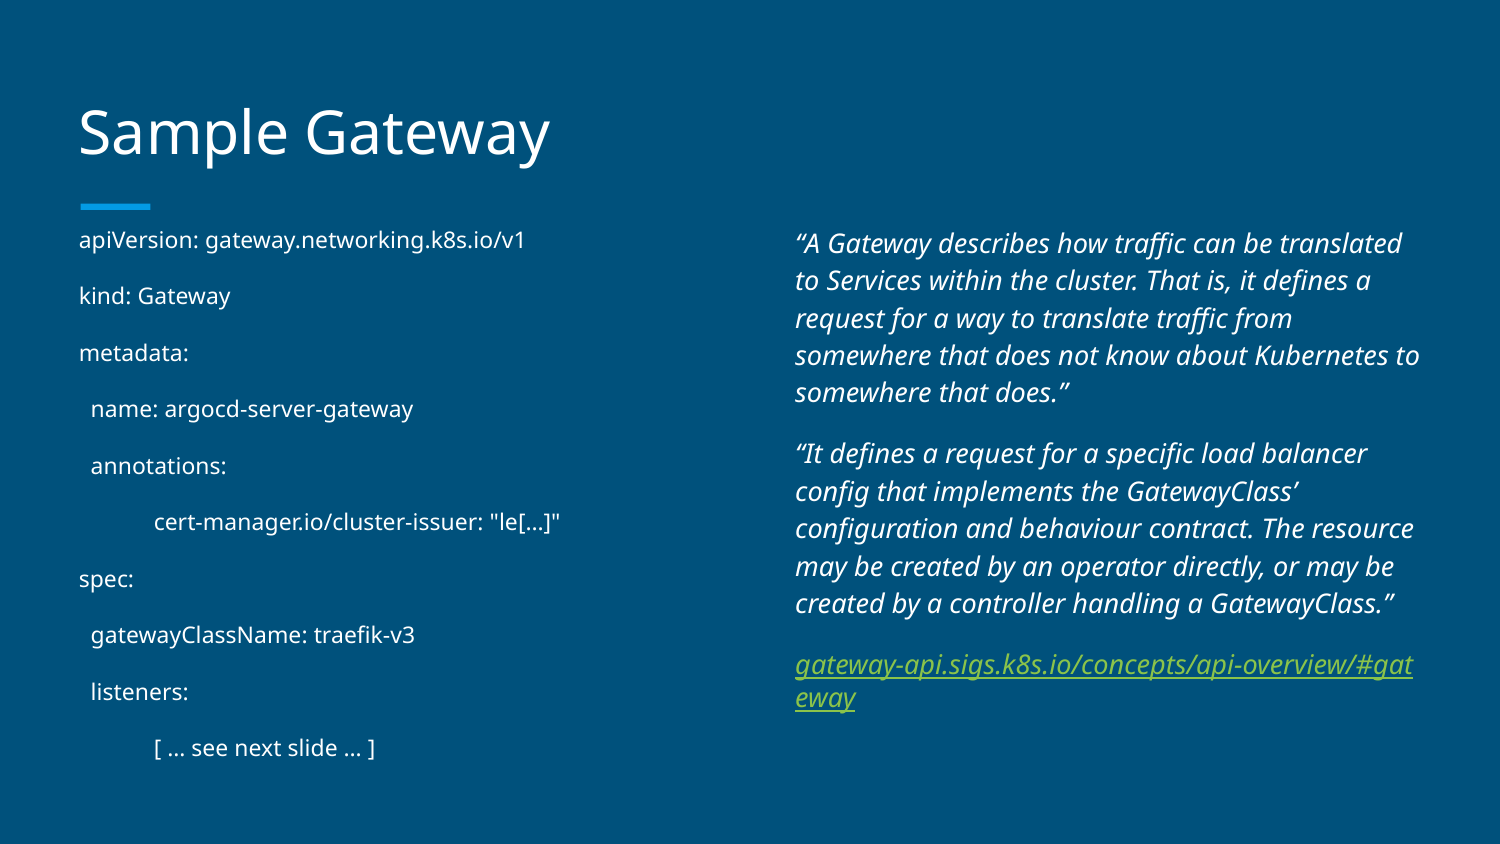

# Sample Gateway
apiVersion: gateway.networking.k8s.io/v1
kind: Gateway
metadata:
 name: argocd-server-gateway
 annotations:
	cert-manager.io/cluster-issuer: "le[…]"
spec:
 gatewayClassName: traefik-v3
 listeners:
	[ … see next slide … ]
“A Gateway describes how traffic can be translated to Services within the cluster. That is, it defines a request for a way to translate traffic from somewhere that does not know about Kubernetes to somewhere that does.”
“It defines a request for a specific load balancer config that implements the GatewayClass’ configuration and behaviour contract. The resource may be created by an operator directly, or may be created by a controller handling a GatewayClass.”
gateway-api.sigs.k8s.io/concepts/api-overview/#gateway